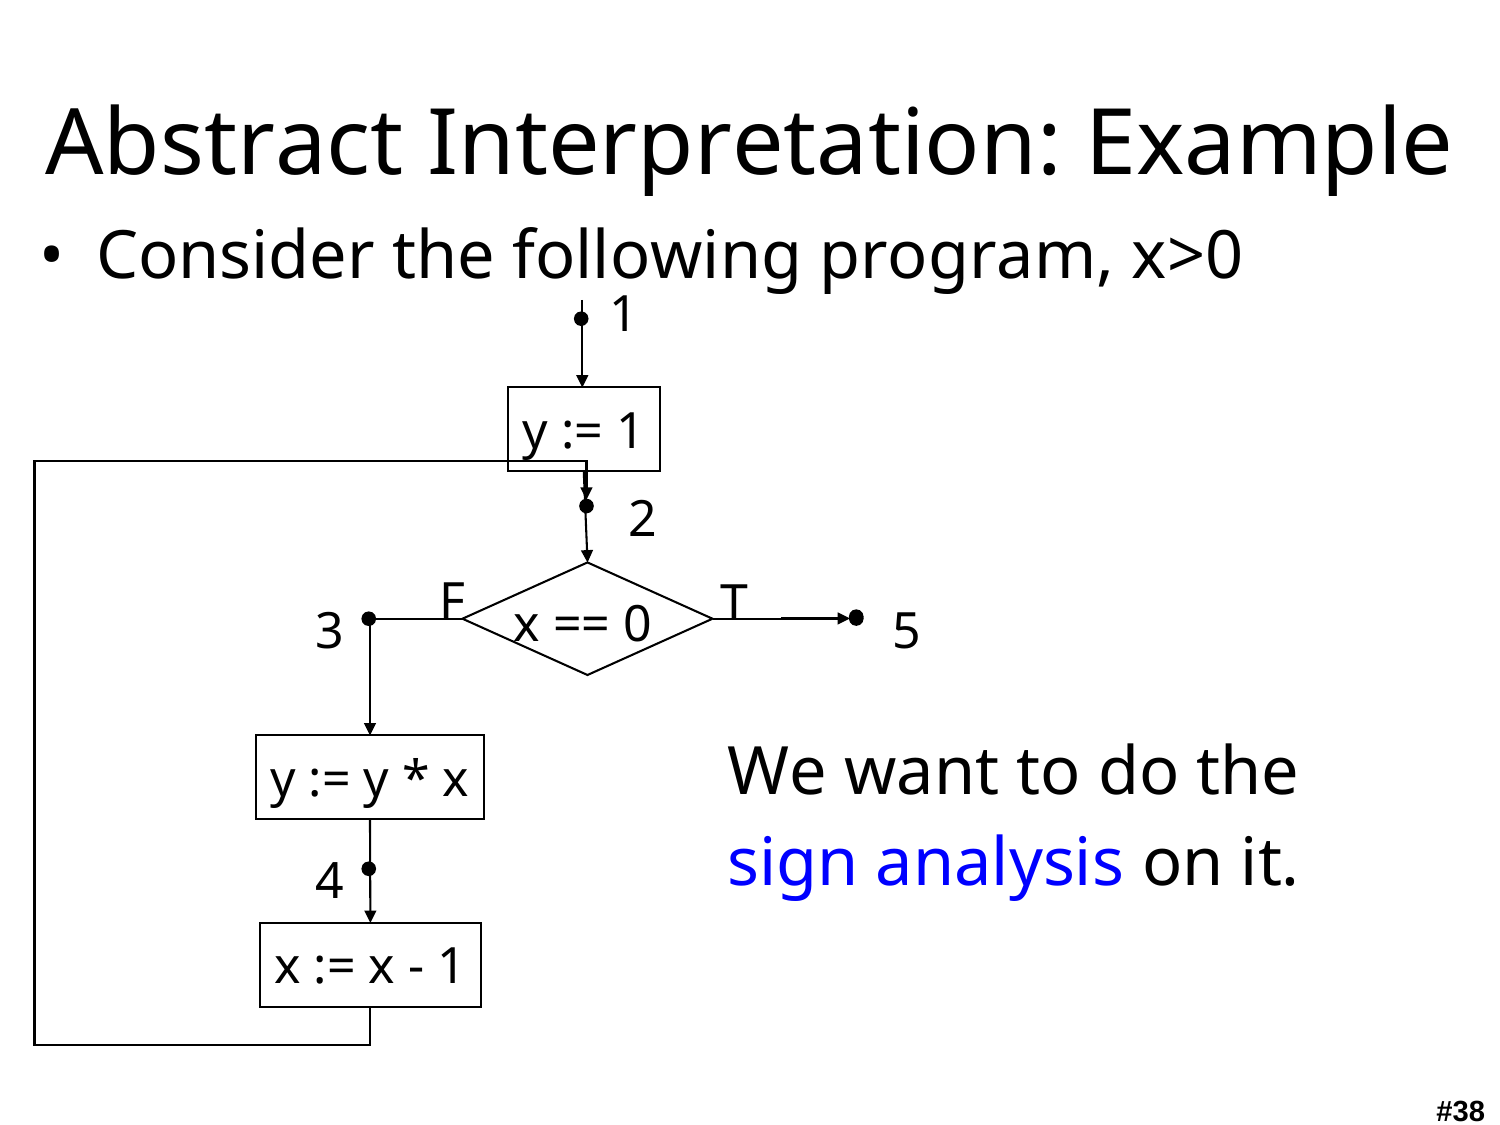

# Abstract Interpretation: Example
Consider the following program, x>0
1
y := 1
2
F
T
x == 0
3
5
We want to do the
sign analysis on it.
y := y * x
4
x := x - 1
38